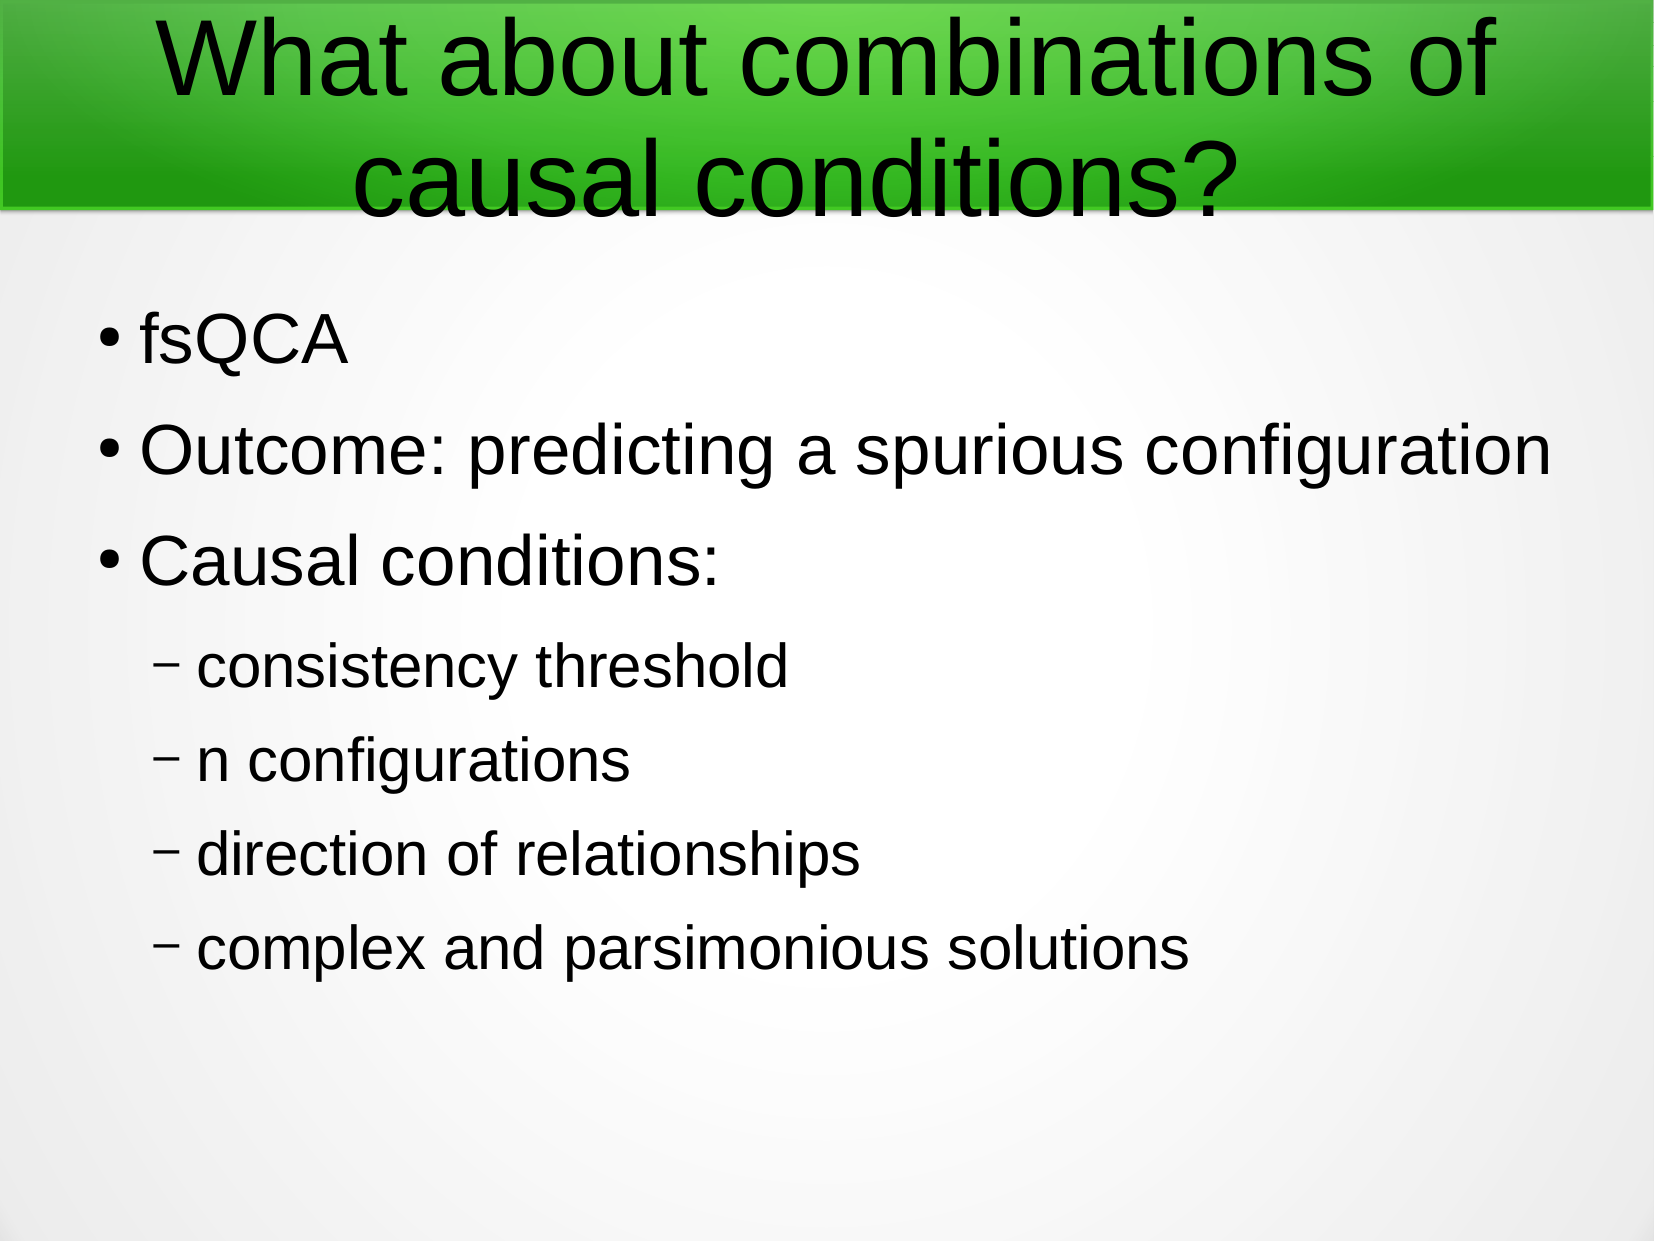

# What about combinations of causal conditions?
fsQCA
Outcome: predicting a spurious configuration
Causal conditions:
consistency threshold
n configurations
direction of relationships
complex and parsimonious solutions